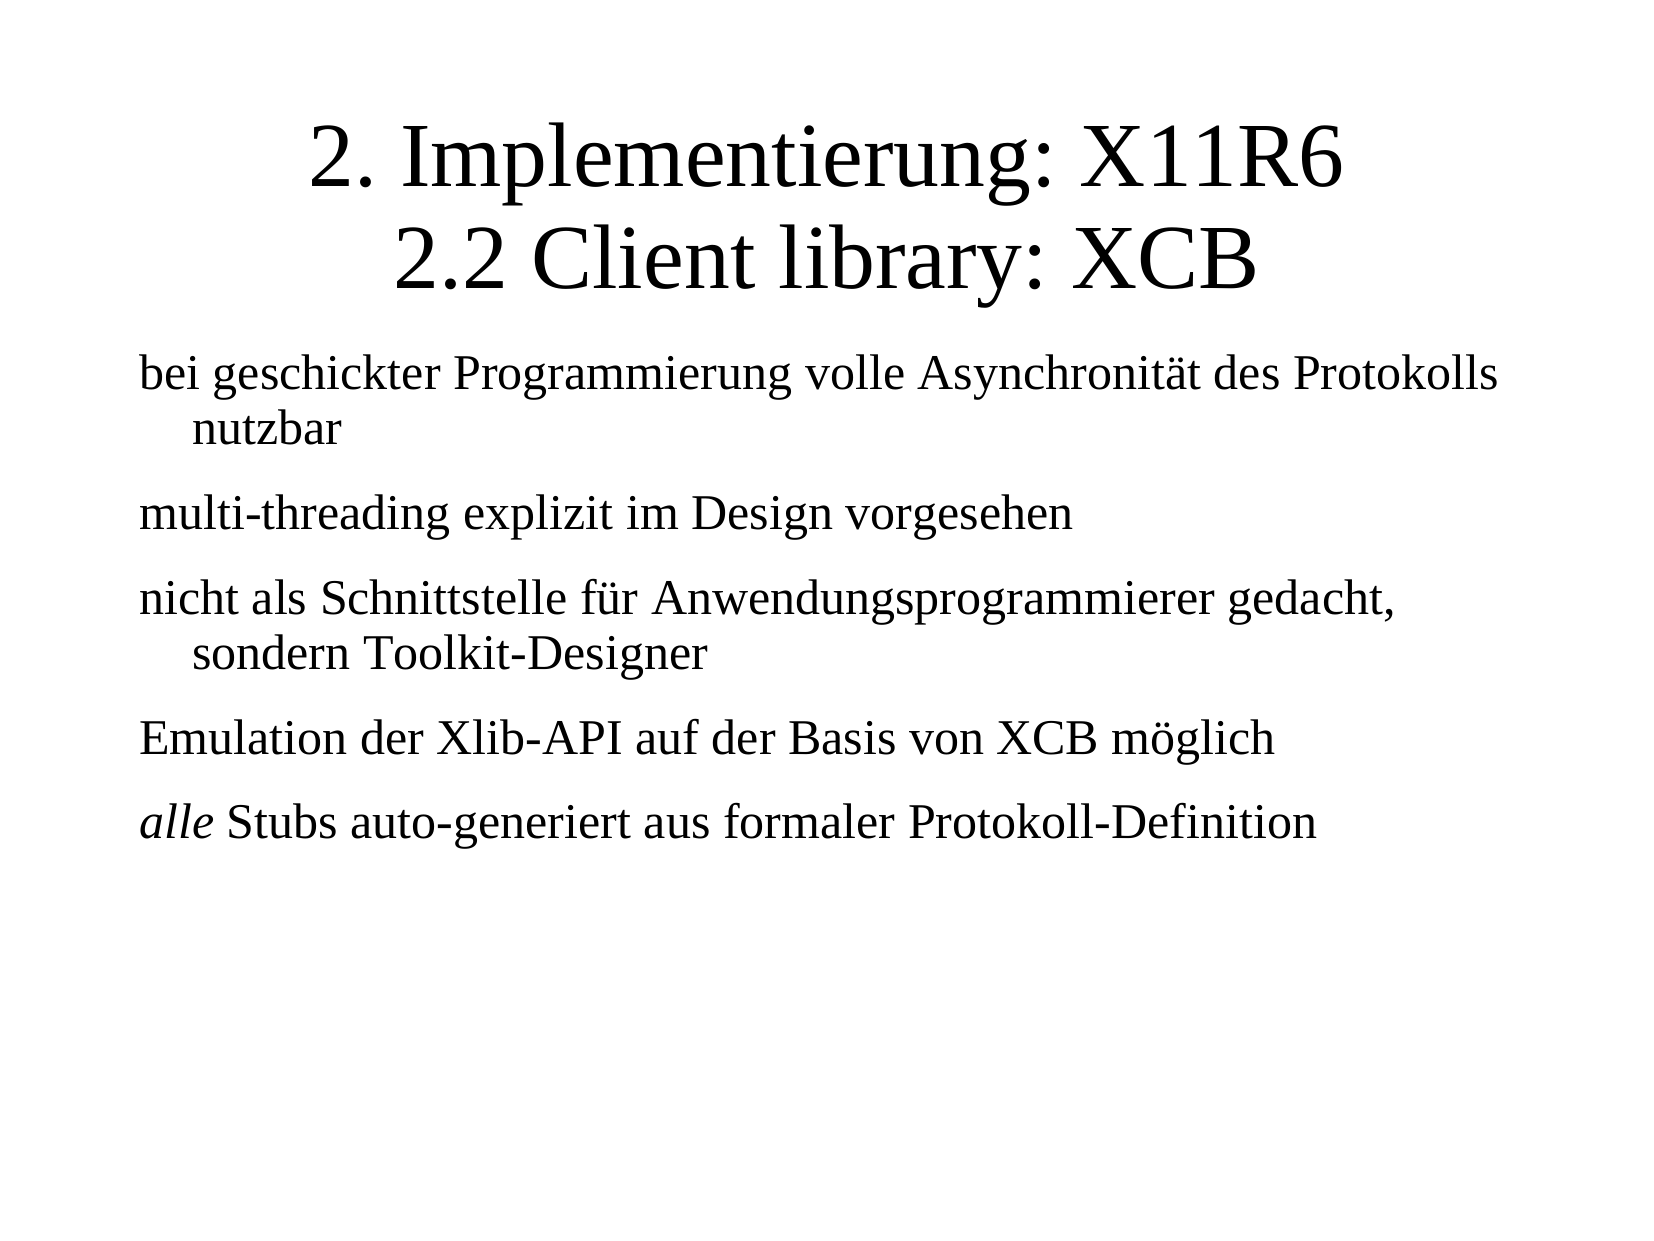

# 2. Implementierung: X11R6 2.2 Client library: XCB
bei geschickter Programmierung volle Asynchronität des Protokolls nutzbar
multi-threading explizit im Design vorgesehen
nicht als Schnittstelle für Anwendungsprogrammierer gedacht, sondern Toolkit-Designer
Emulation der Xlib-API auf der Basis von XCB möglich
alle Stubs auto-generiert aus formaler Protokoll-Definition